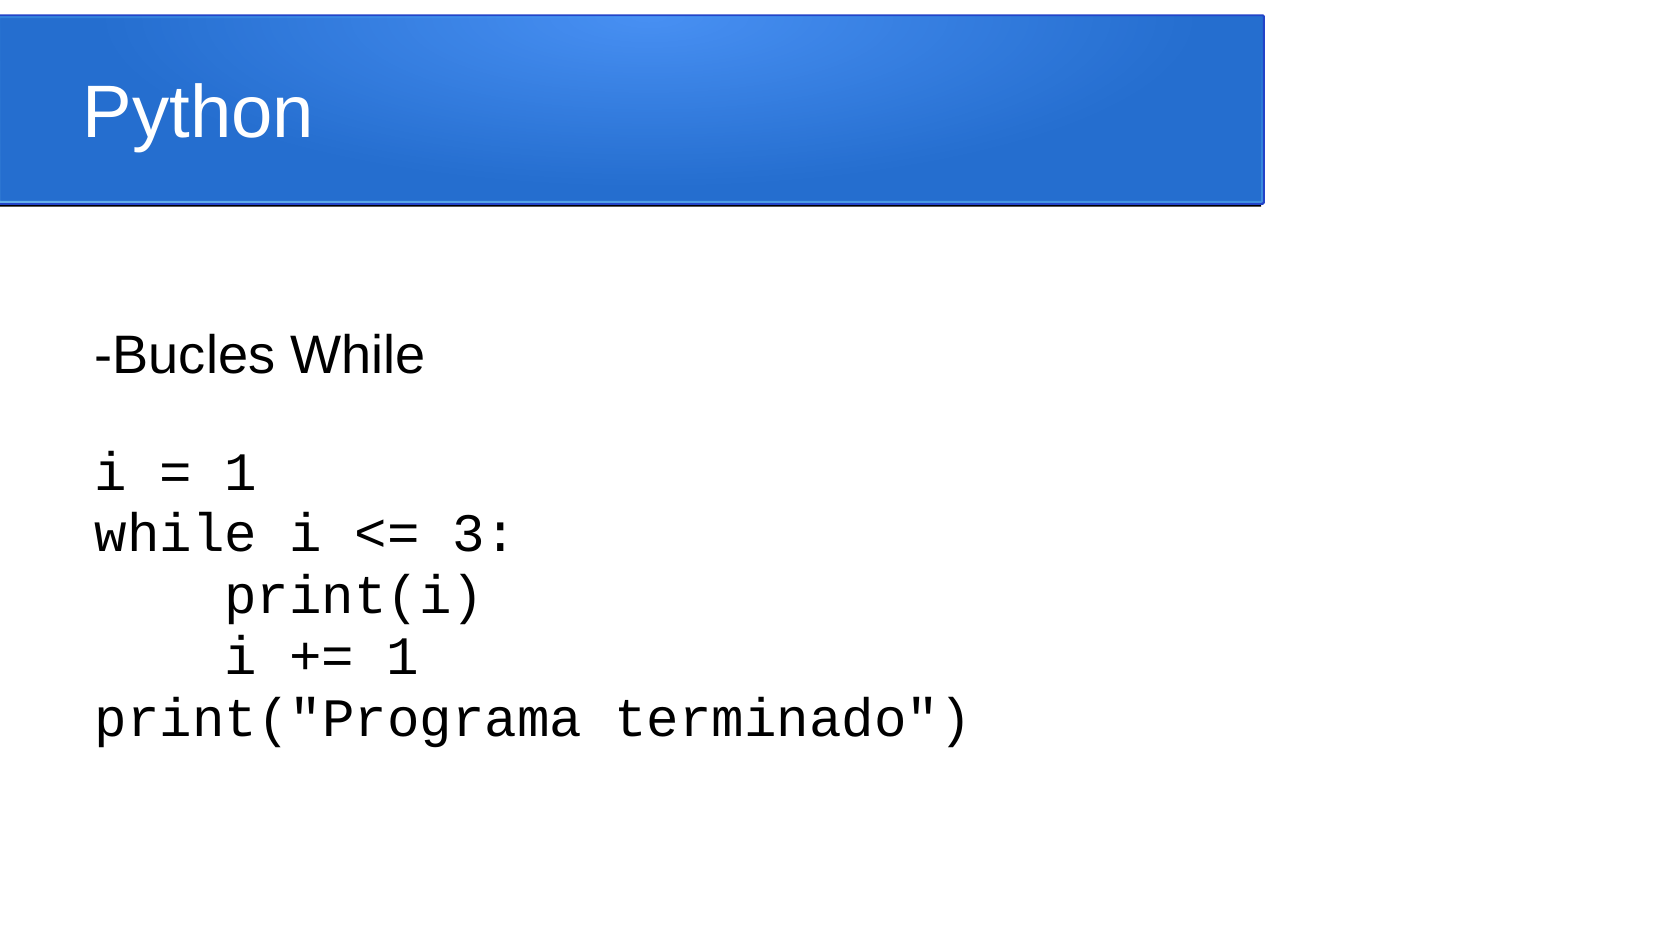

# Python
-Bucles While
i = 1
while i <= 3:
 print(i)
 i += 1
print("Programa terminado")